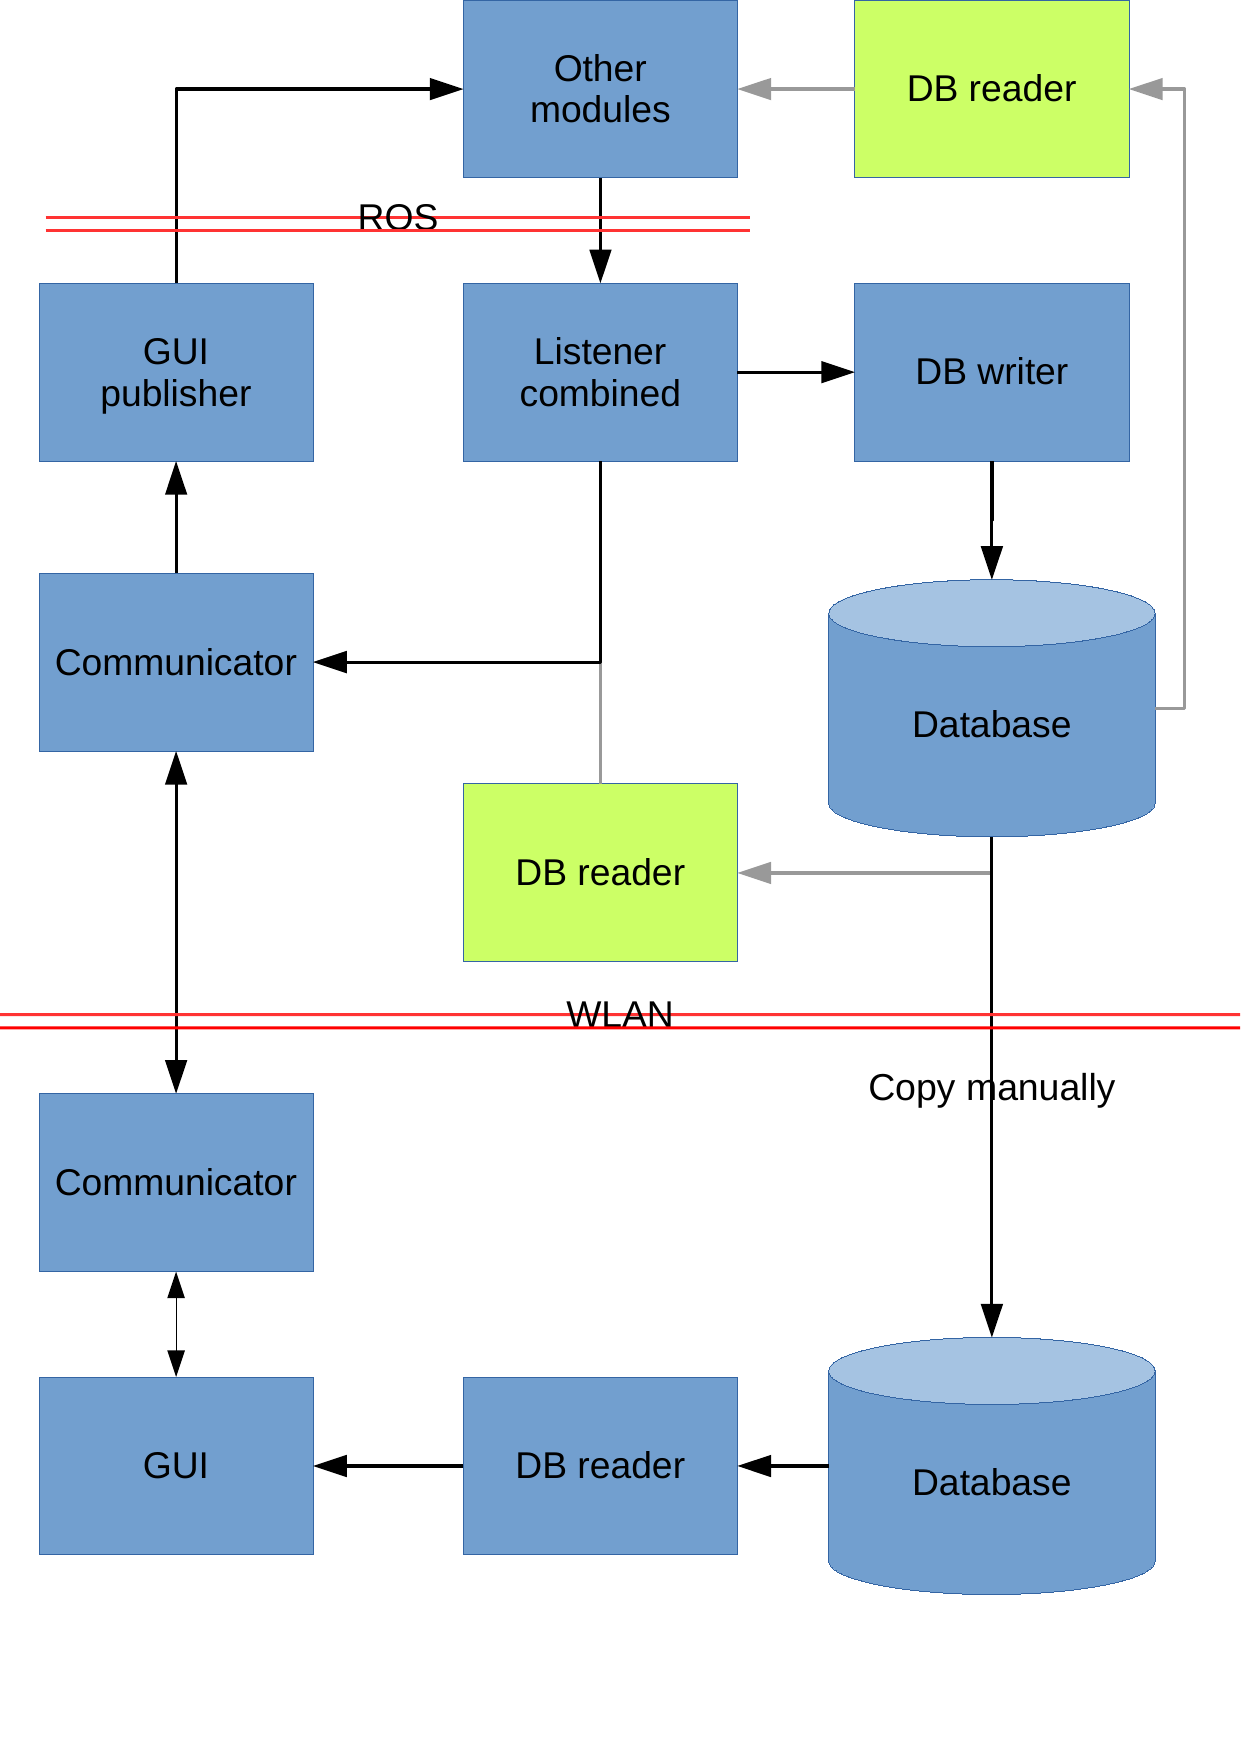

Other
modules
DB reader
ROS
GUI
publisher
Listener
combined
DB writer
Communicator
Database
DB reader
WLAN
Communicator
Database
GUI
DB reader